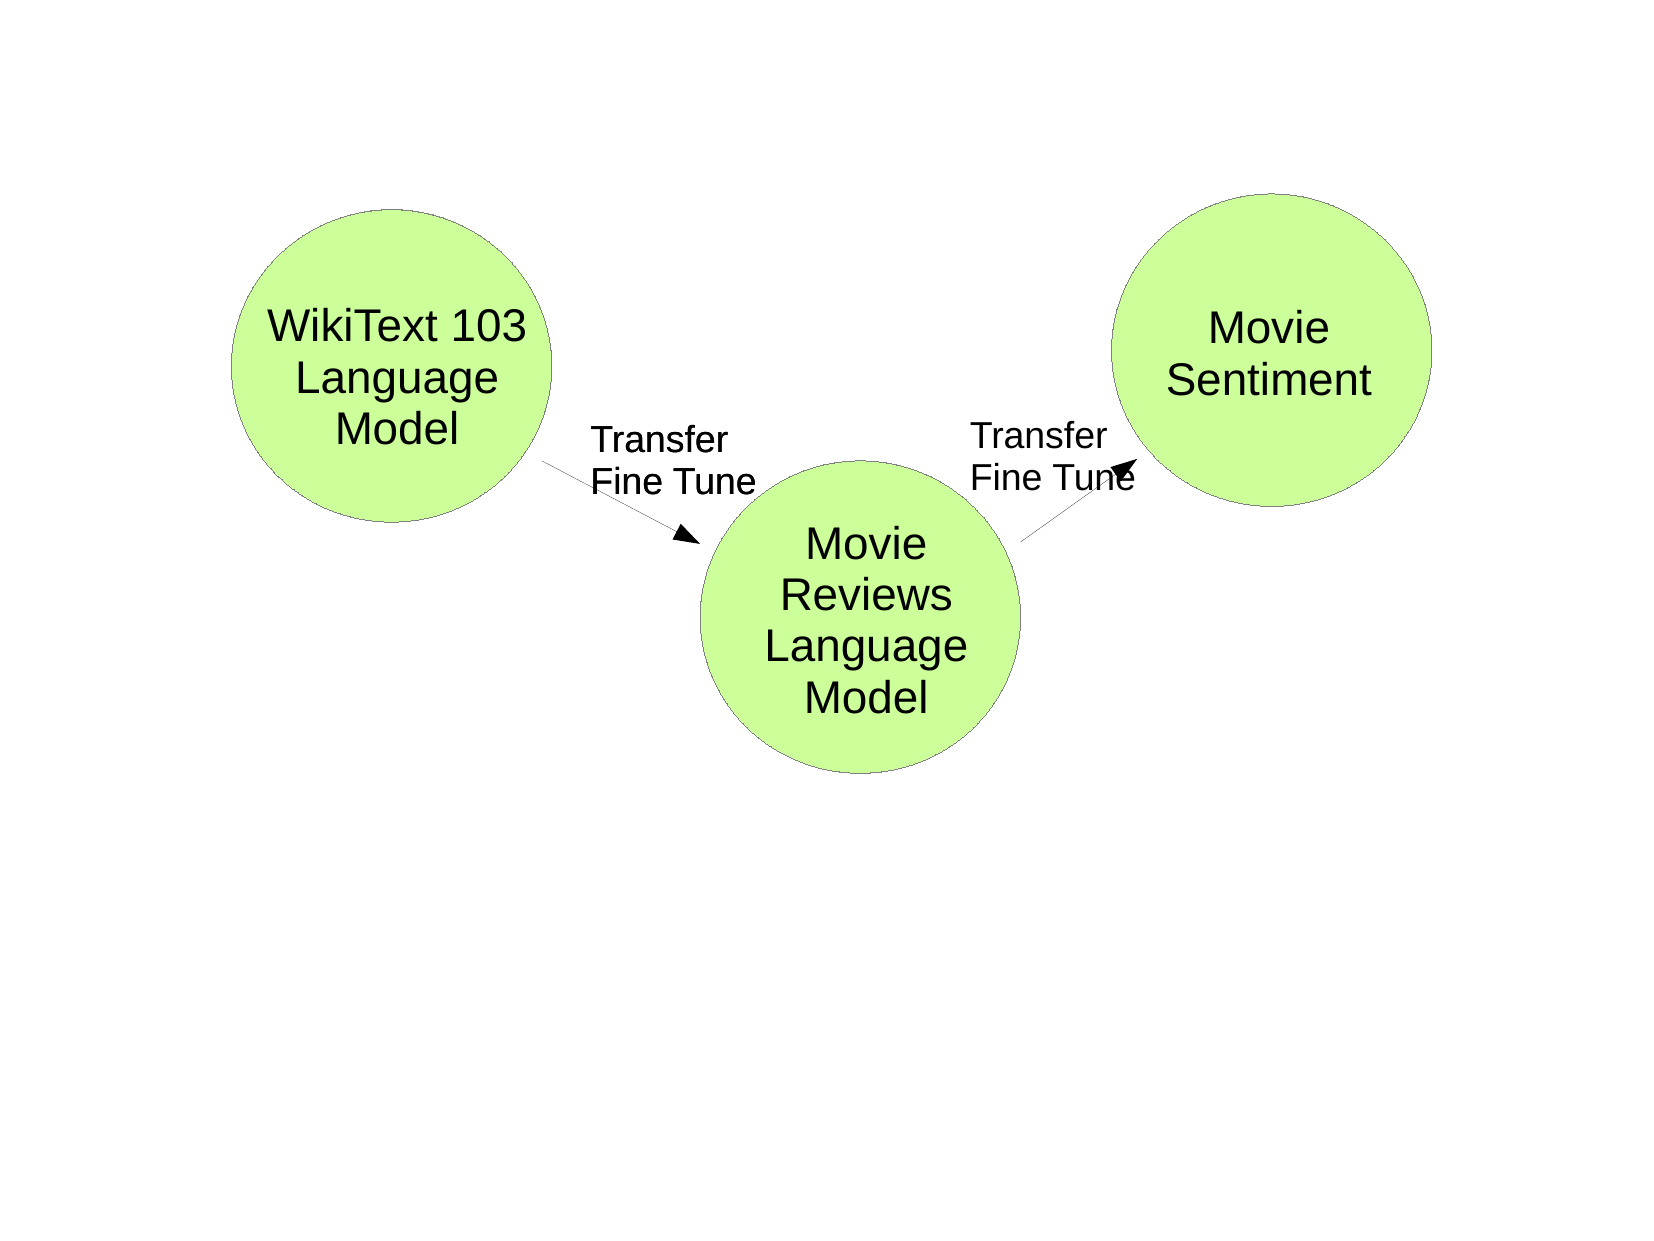

WikiText 103
Language
Model
Movie
Sentiment
WikiText 103
WikiText 103
Transfer
Fine Tune
Transfer
Fine Tune
Transfer
Fine Tune
Movie
Reviews
Language
Model